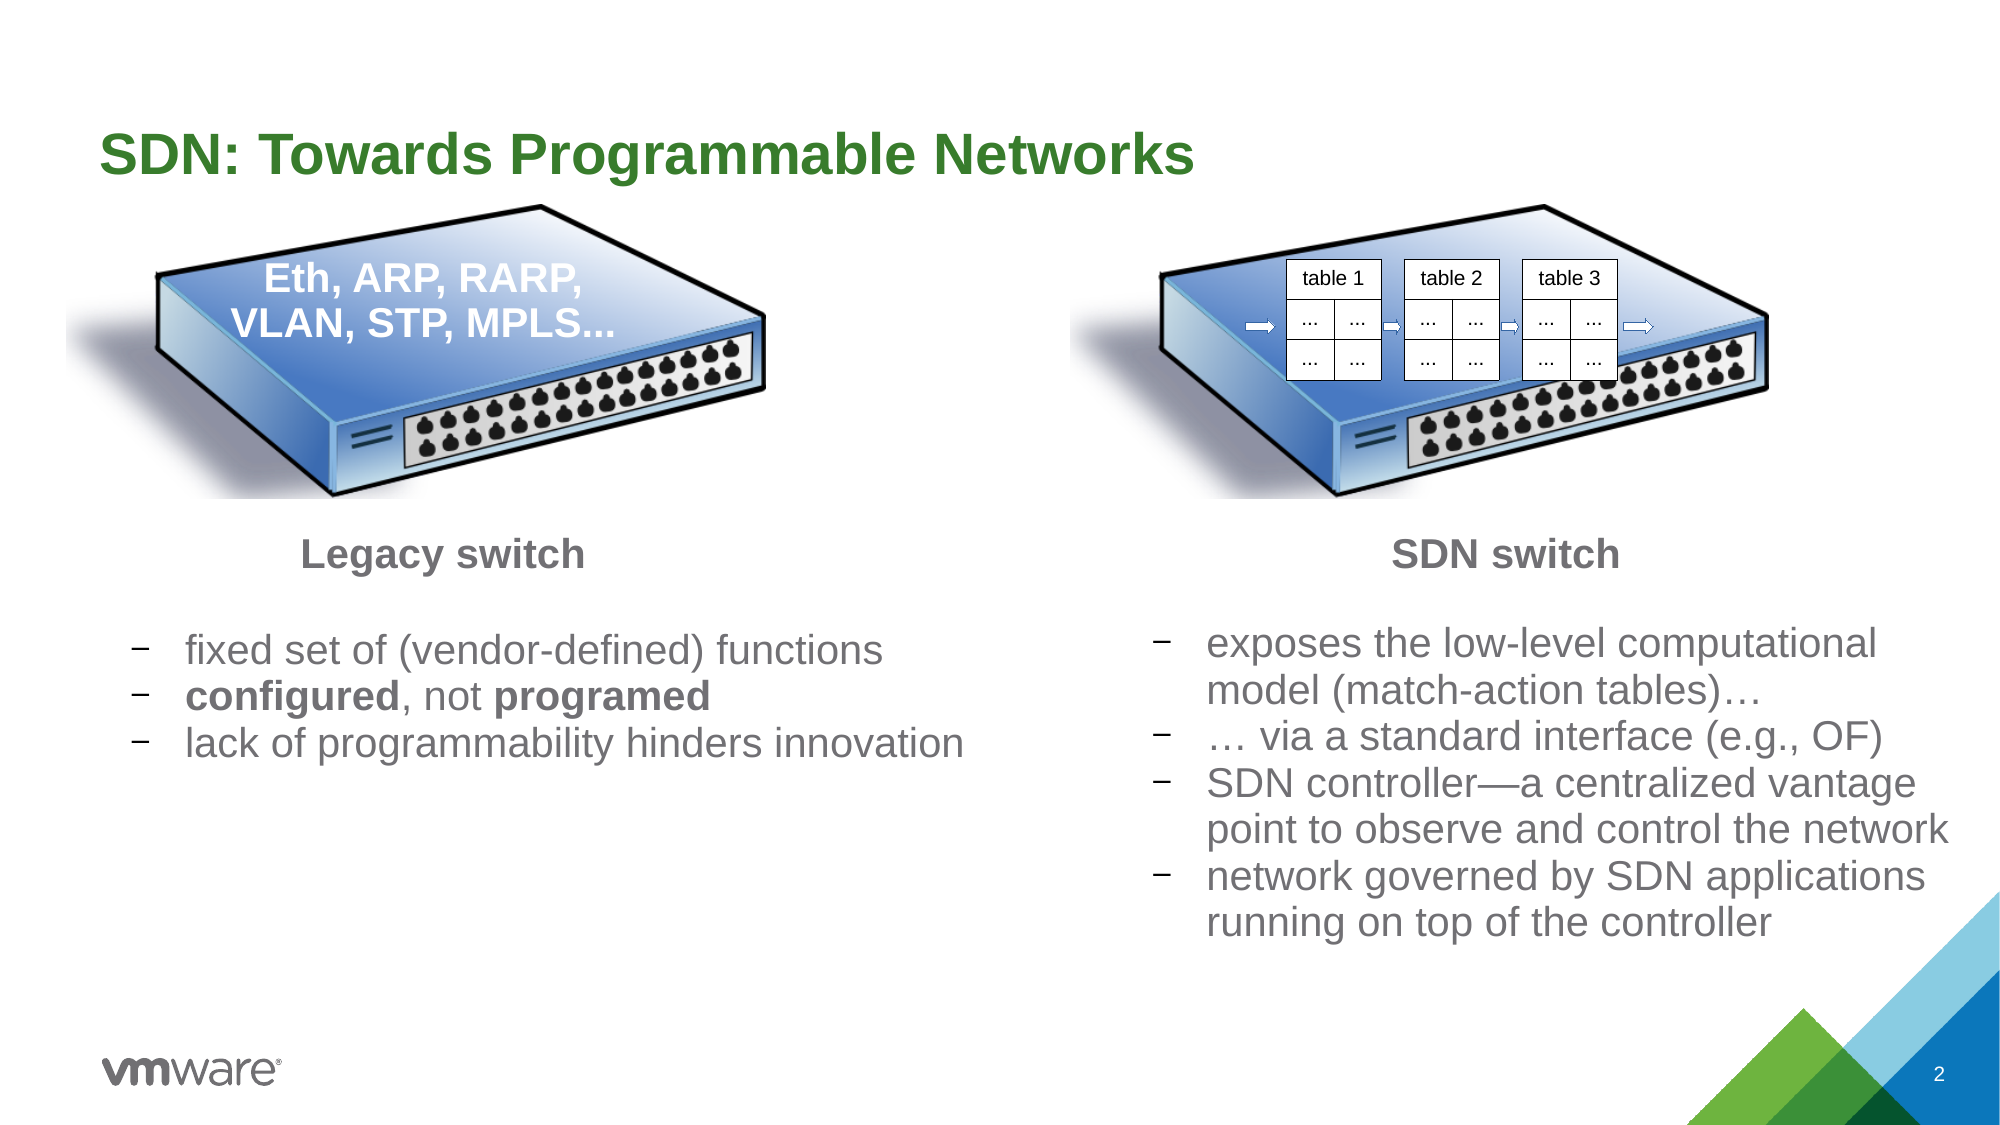

# SDN: Towards Programmable Networks
Eth, ARP, RARP,
VLAN, STP, MPLS...
| table 1 | |
| --- | --- |
| ... | ... |
| ... | ... |
| table 2 | |
| --- | --- |
| ... | ... |
| ... | ... |
| table 3 | |
| --- | --- |
| ... | ... |
| ... | ... |
Legacy switch
SDN switch
exposes the low-level computational model (match-action tables)…
… via a standard interface (e.g., OF)
SDN controller—a centralized vantage point to observe and control the network
network governed by SDN applications running on top of the controller
fixed set of (vendor-defined) functions
configured, not programed
lack of programmability hinders innovation